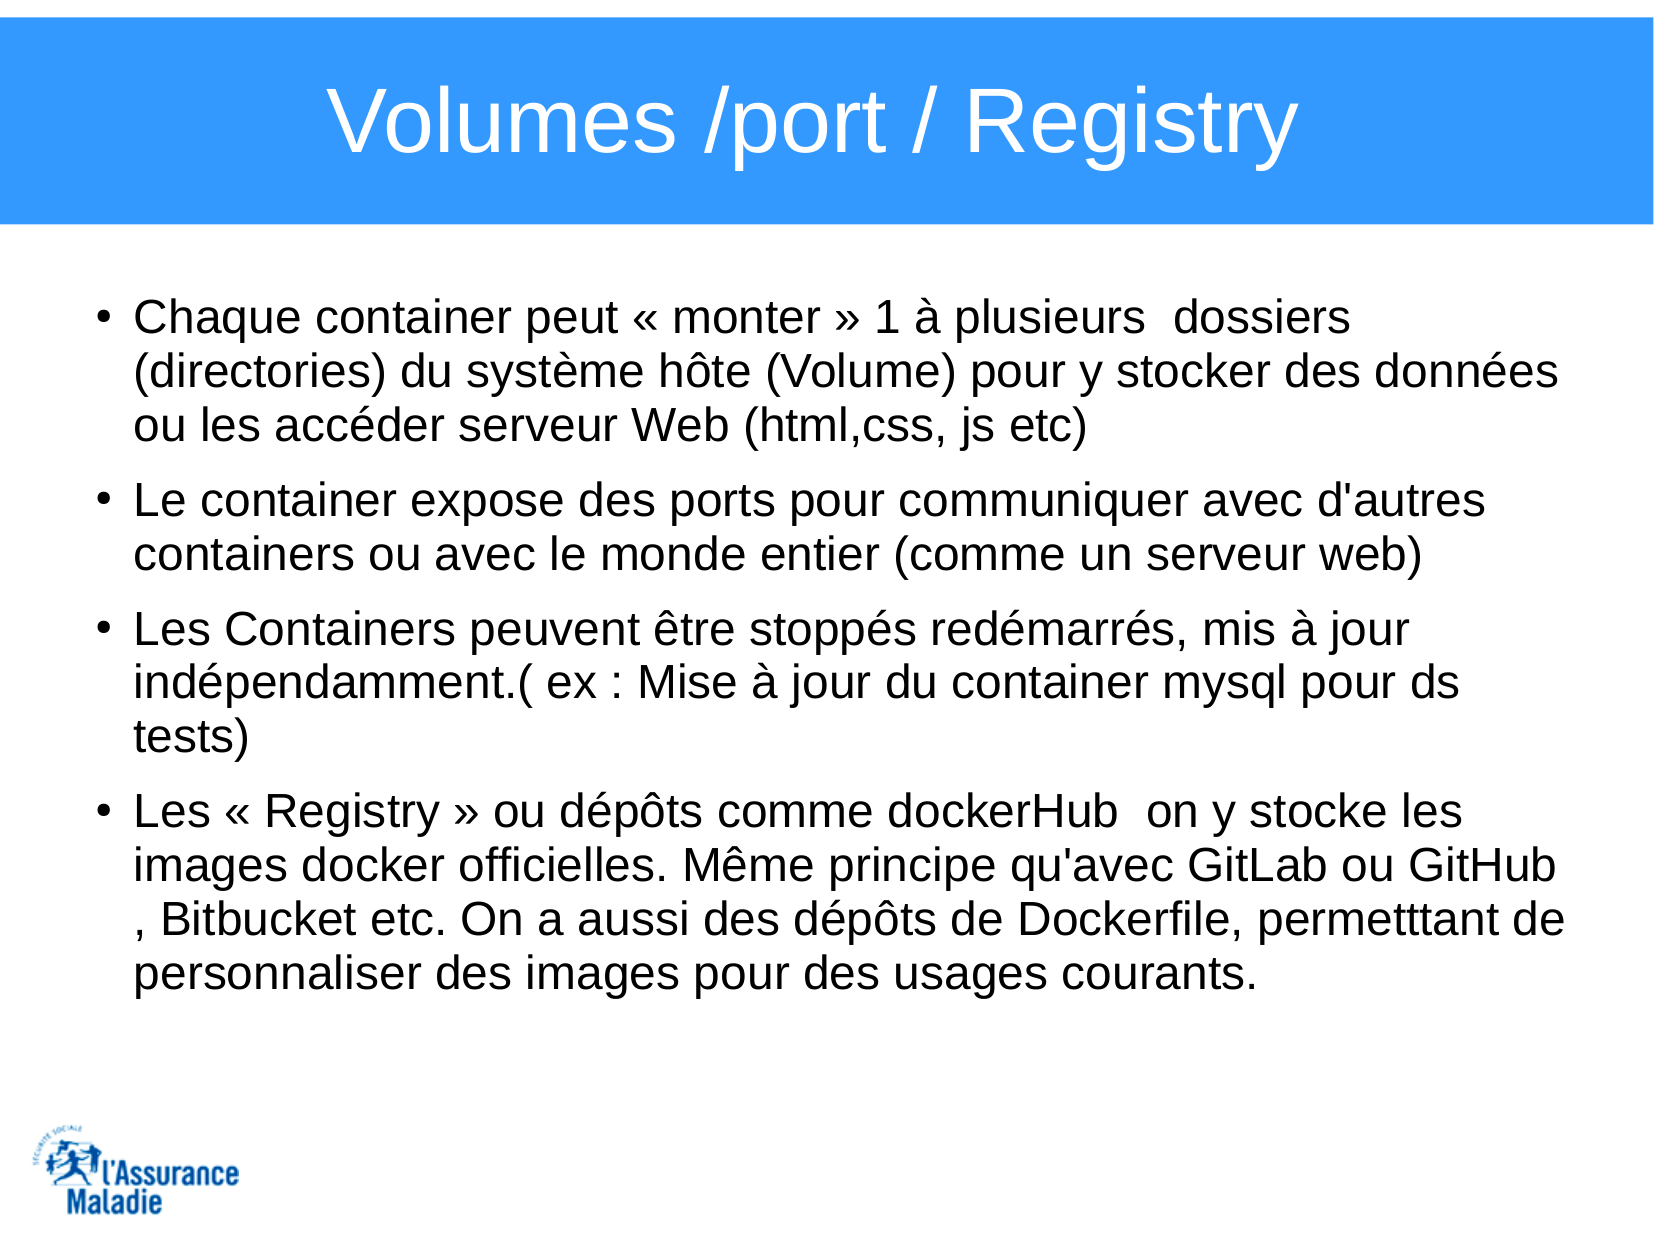

# Volumes /port / Registry
Chaque container peut « monter » 1 à plusieurs dossiers (directories) du système hôte (Volume) pour y stocker des données ou les accéder serveur Web (html,css, js etc)
Le container expose des ports pour communiquer avec d'autres containers ou avec le monde entier (comme un serveur web)
Les Containers peuvent être stoppés redémarrés, mis à jour indépendamment.( ex : Mise à jour du container mysql pour ds tests)
Les « Registry » ou dépôts comme dockerHub on y stocke les images docker officielles. Même principe qu'avec GitLab ou GitHub , Bitbucket etc. On a aussi des dépôts de Dockerfile, permetttant de personnaliser des images pour des usages courants.